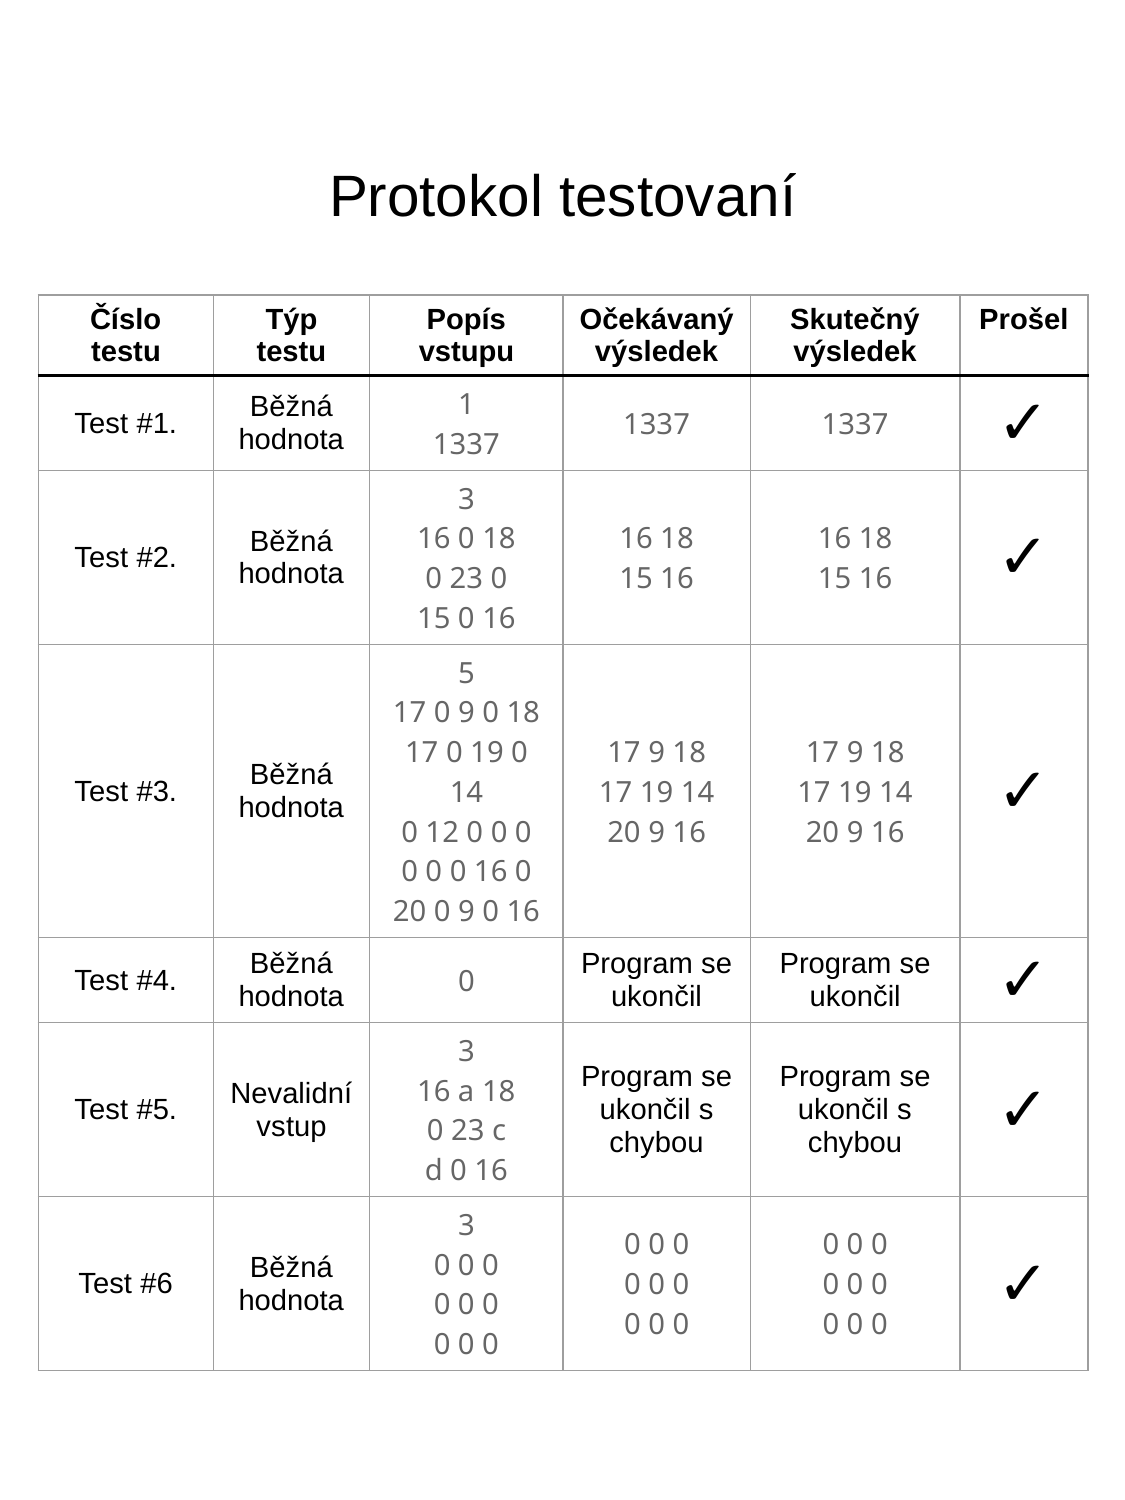

Protokol testovaní
| Číslo testu | Týp testu | Popís vstupu | Očekávaný výsledek | Skutečný výsledek | Prošel |
| --- | --- | --- | --- | --- | --- |
| Test #1. | Běžná hodnota | 1 1337 | 1337 | 1337 | ✓ |
| Test #2. | Běžná hodnota | 3 16 0 18 0 23 0 15 0 16 | 16 18 15 16 | 16 18 15 16 | ✓ |
| Test #3. | Běžná hodnota | 5 17 0 9 0 18 17 0 19 0 14 0 12 0 0 0 0 0 0 16 0 20 0 9 0 16 | 17 9 18 17 19 14 20 9 16 | 17 9 18 17 19 14 20 9 16 | ✓ |
| Test #4. | Běžná hodnota | 0 | Program se ukončil | Program se ukončil | ✓ |
| Test #5. | Nevalidní vstup | 3 16 a 18 0 23 c d 0 16 | Program se ukončil s chybou | Program se ukončil s chybou | ✓ |
| Test #6 | Běžná hodnota | 3 0 0 0 0 0 0 0 0 0 | 0 0 0 0 0 0 0 0 0 | 0 0 0 0 0 0 0 0 0 | ✓ |